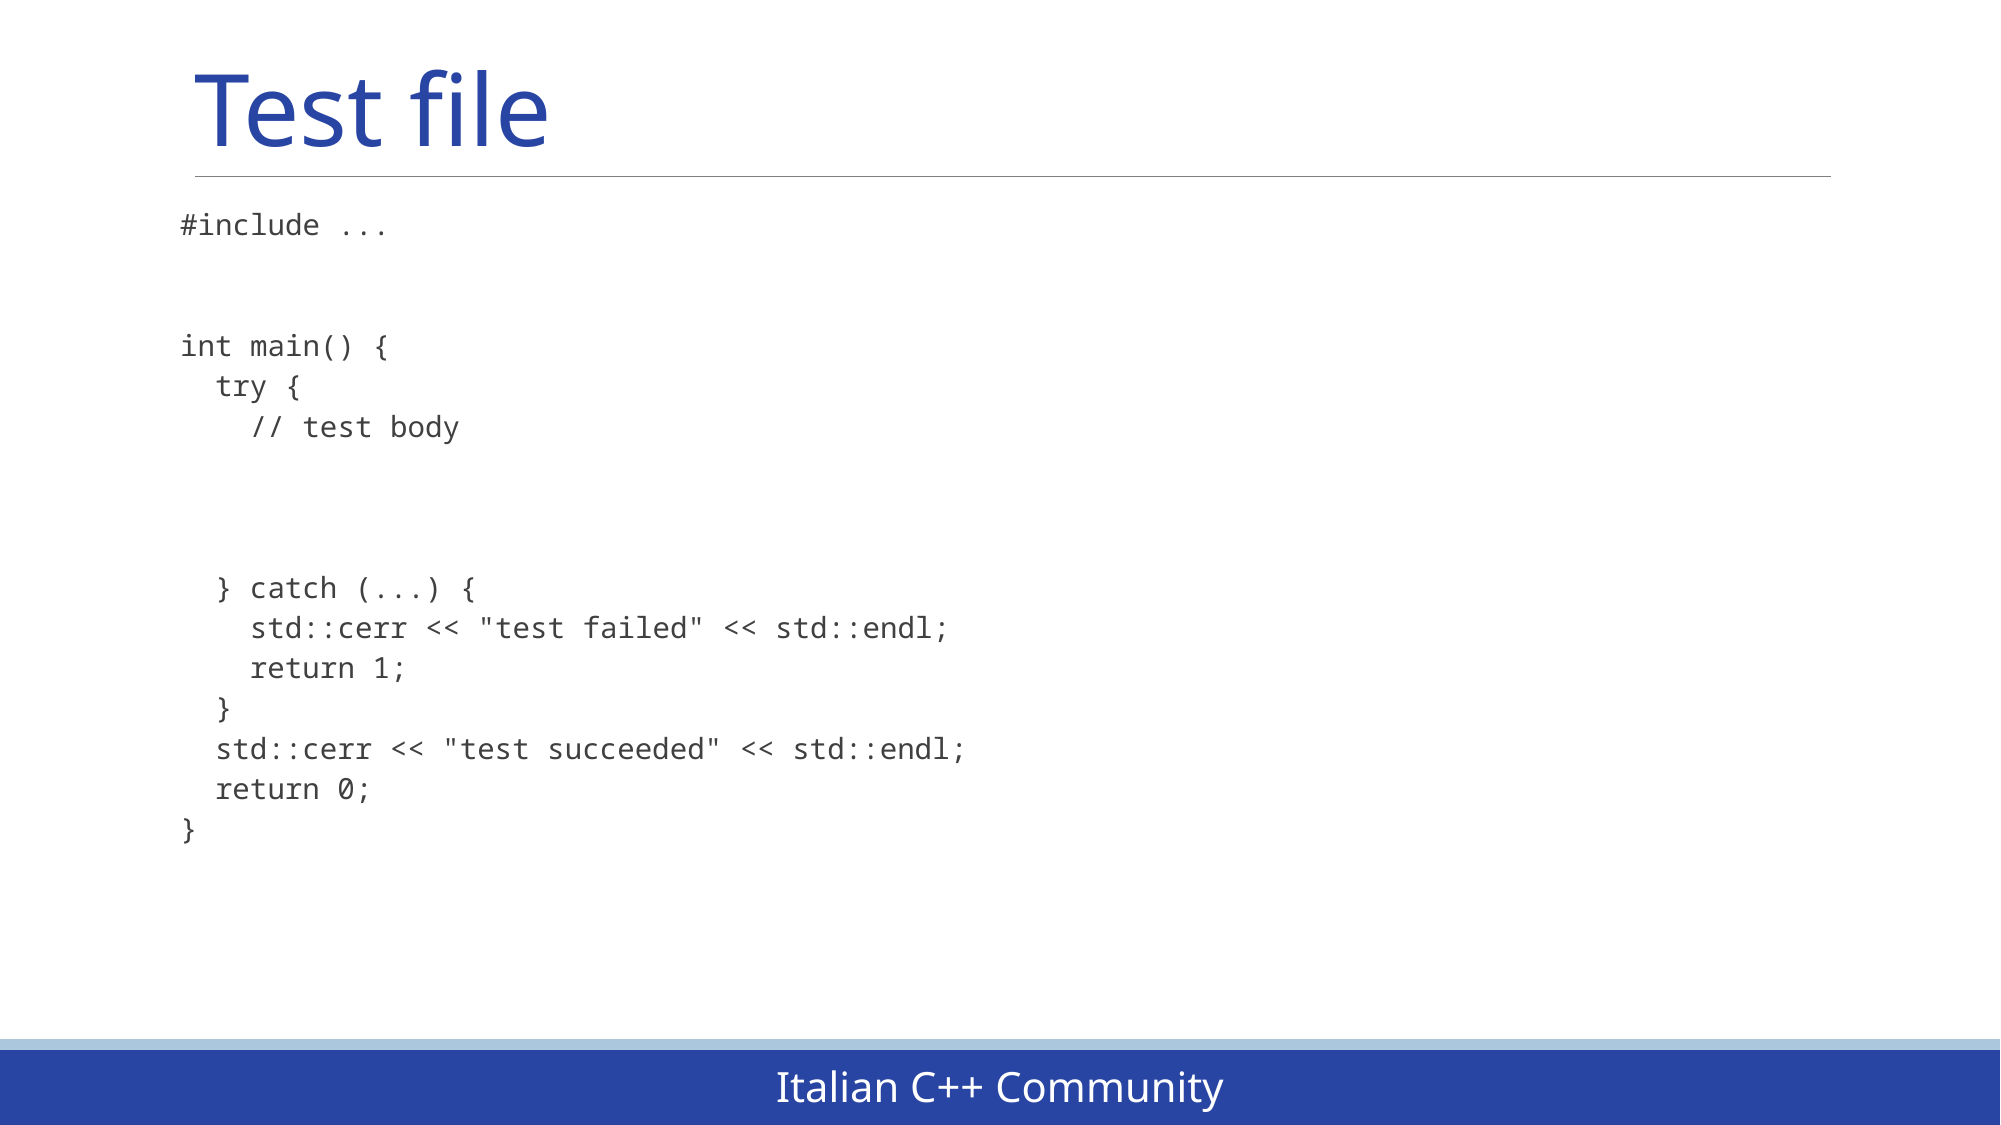

# Test file
#include ...
int main() {
 try {
 // test body
 } catch (...) {
 std::cerr << "test failed" << std::endl;
 return 1;
 }
 std::cerr << "test succeeded" << std::endl;
 return 0;
}